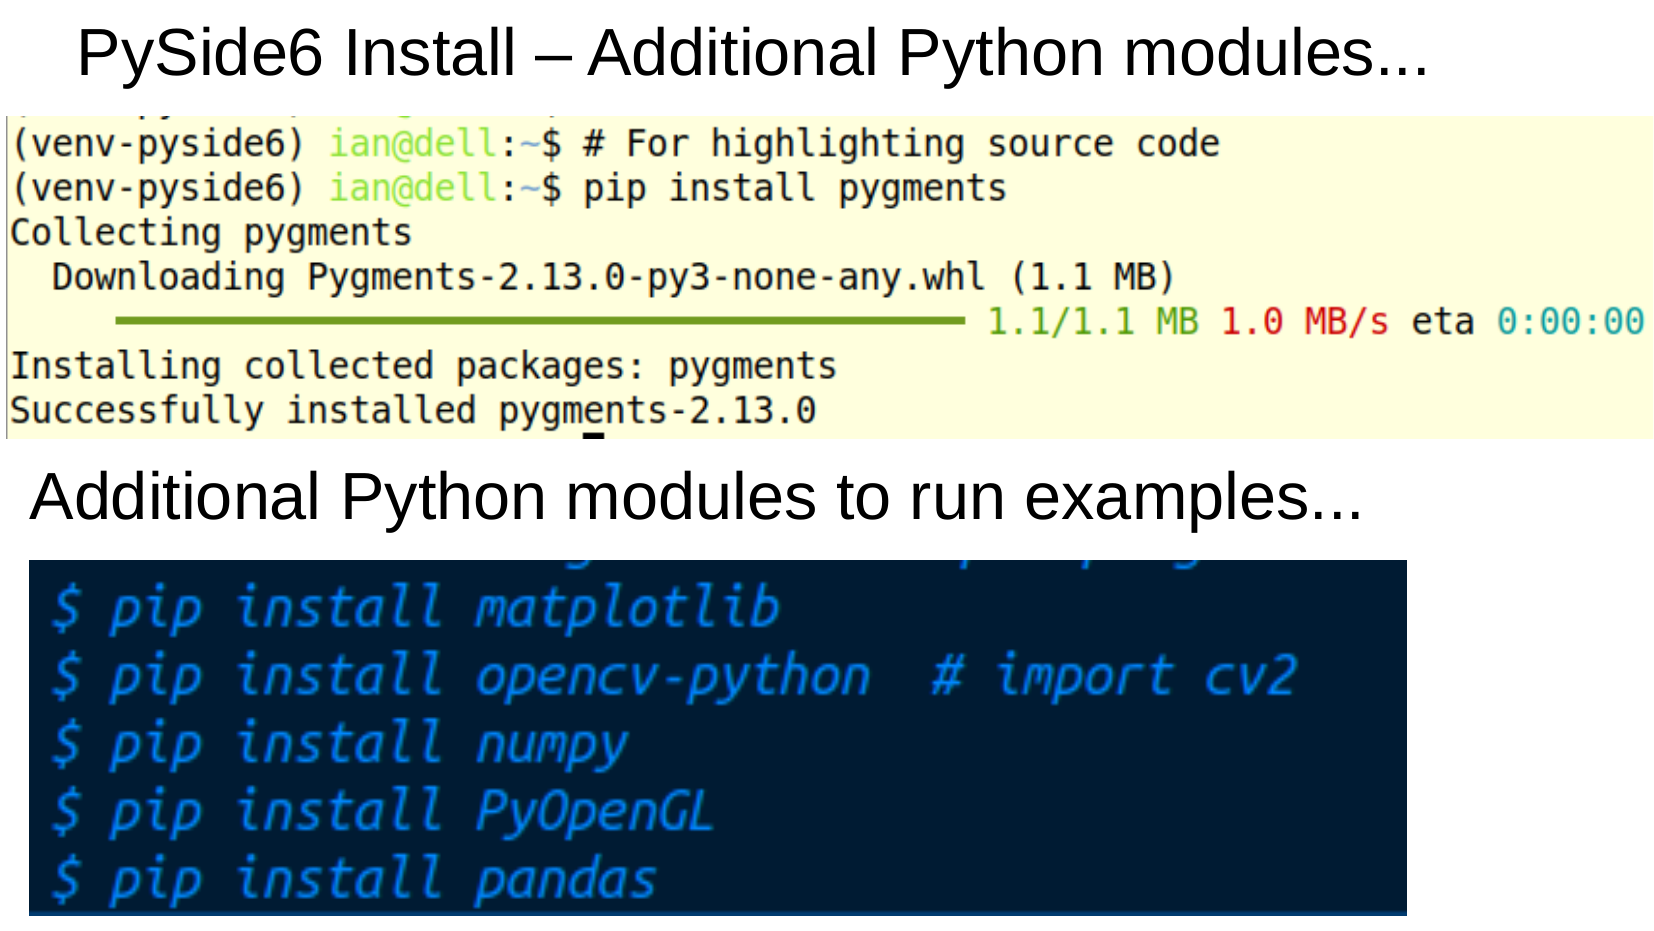

# PySide6 Install – Additional Python modules...
Additional Python modules to run examples...